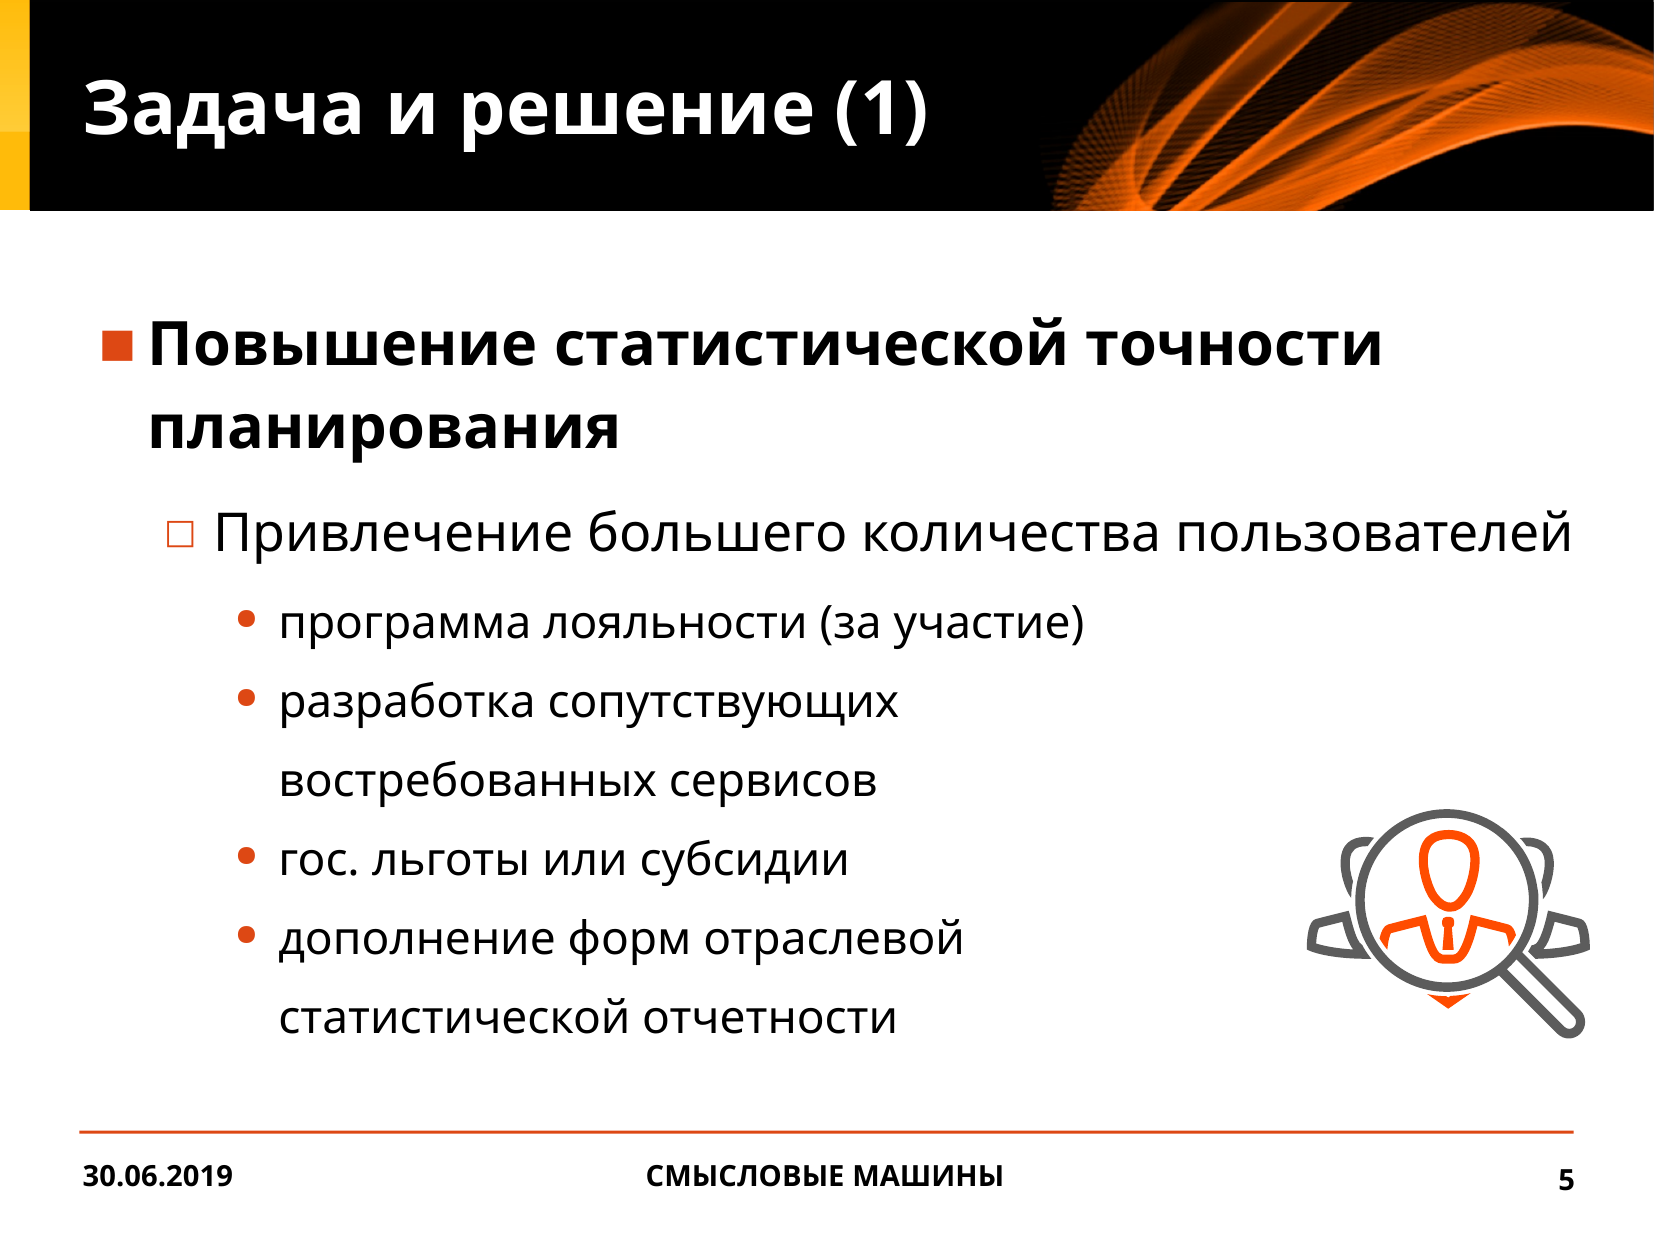

# Задача и решение (1)
Повышение статистической точности планирования
Привлечение большего количества пользователей
программа лояльности (за участие)
разработка сопутствующих
востребованных сервисов
гос. льготы или субсидии
дополнение форм отраслевой
статистической отчетности